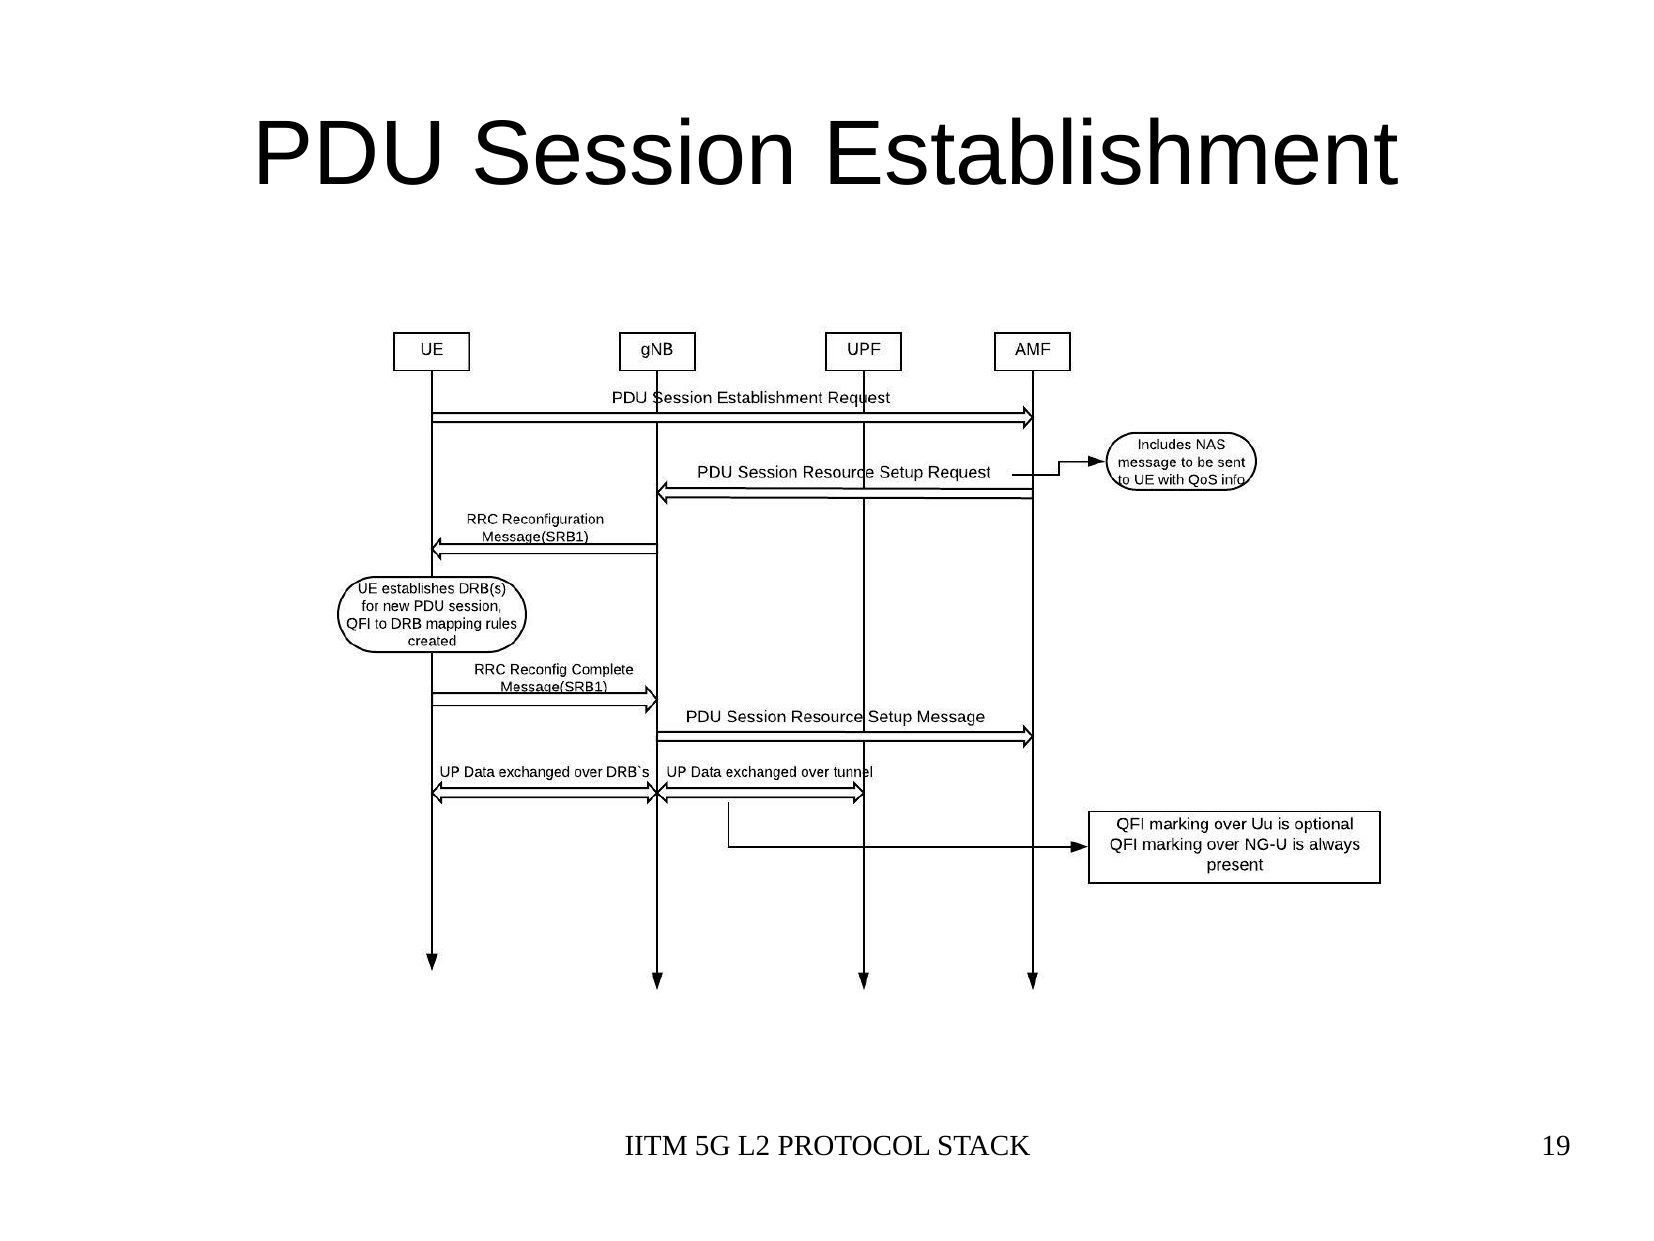

# PDU Session Establishment
IITM 5G L2 PROTOCOL STACK
19